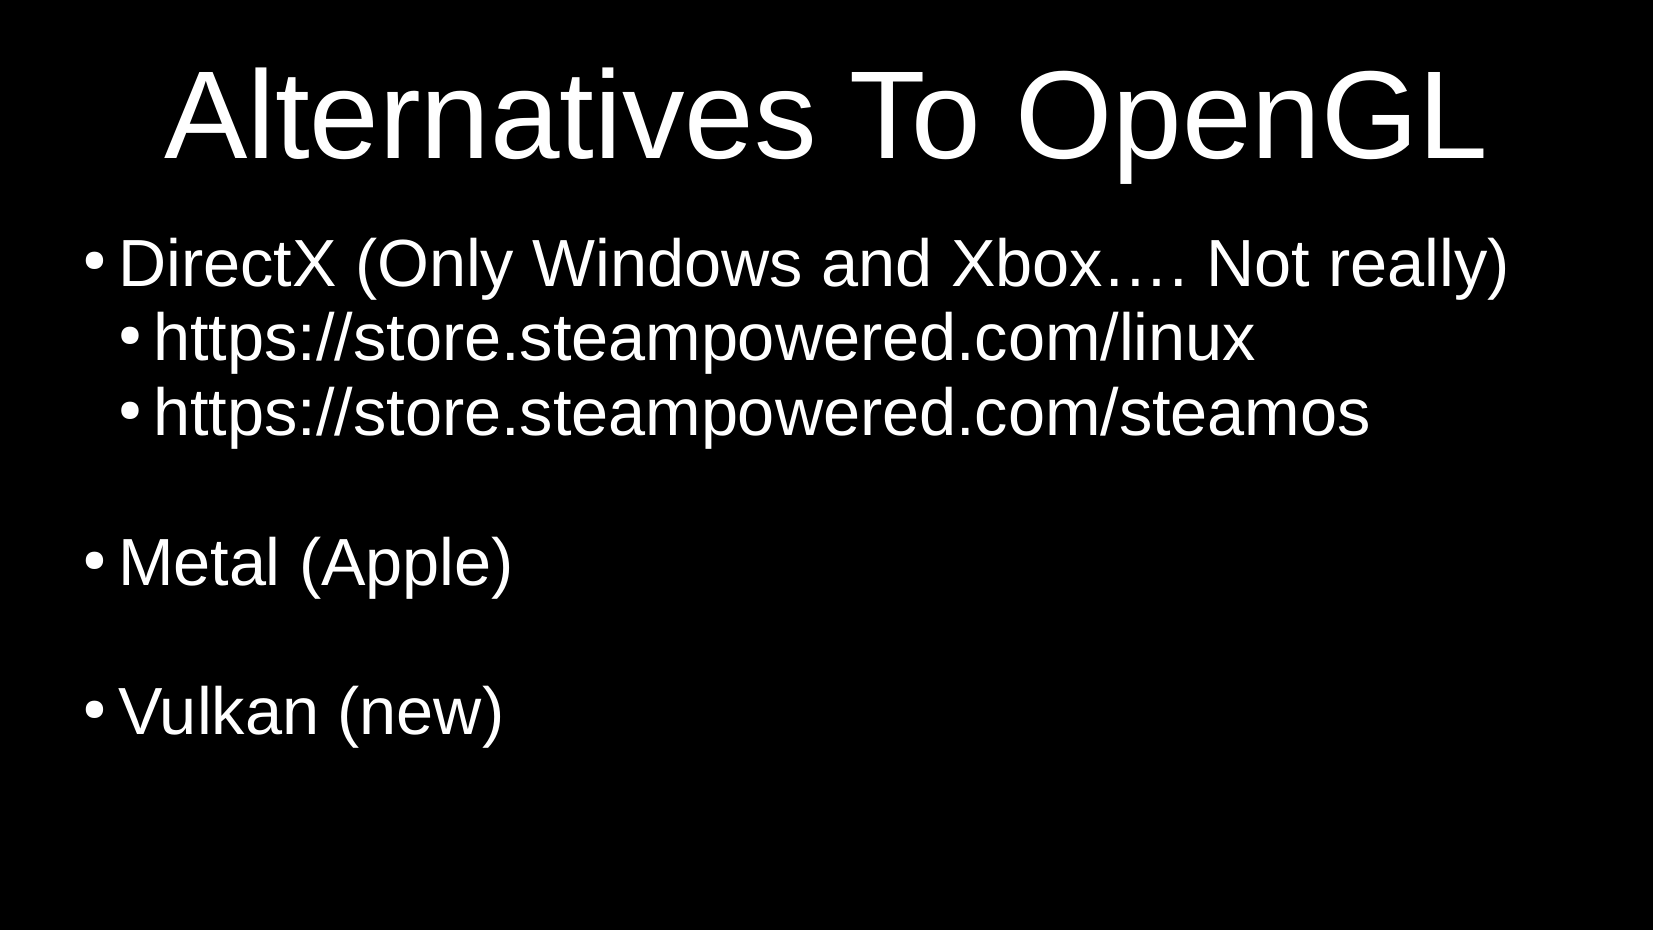

Alternatives To OpenGL
# DirectX (Only Windows and Xbox…. Not really)
https://store.steampowered.com/linux
https://store.steampowered.com/steamos
Metal (Apple)
Vulkan (new)